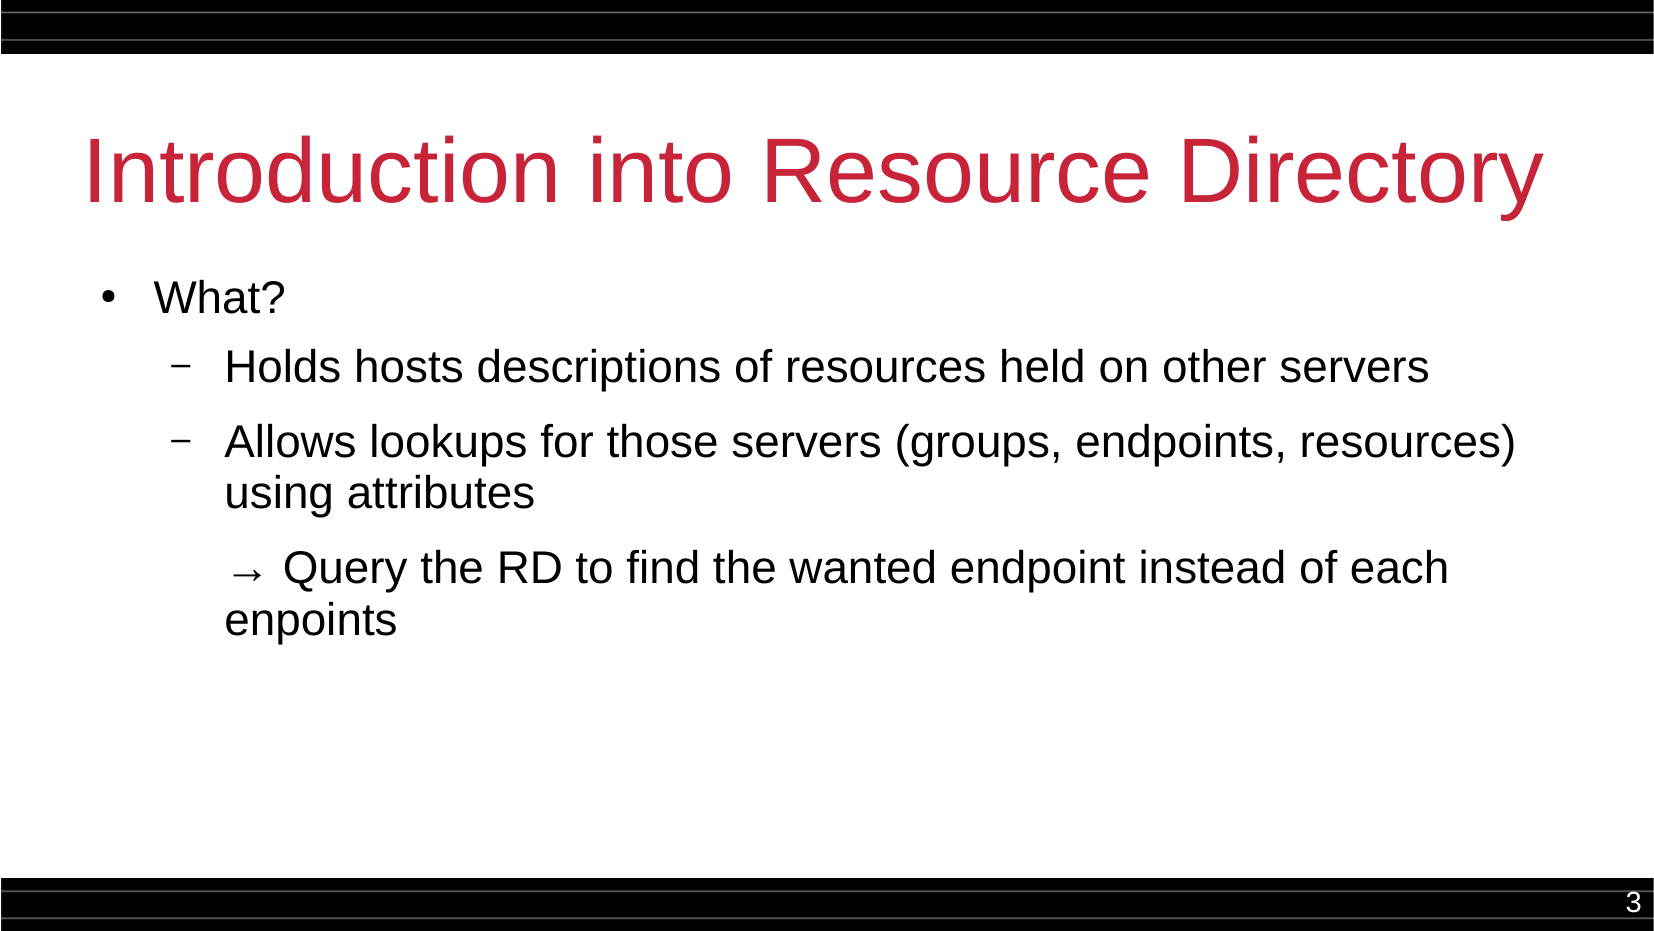

# Introduction into Resource Directory
What?
Holds hosts descriptions of resources held on other servers
Allows lookups for those servers (groups, endpoints, resources) using attributes
→ Query the RD to find the wanted endpoint instead of each enpoints